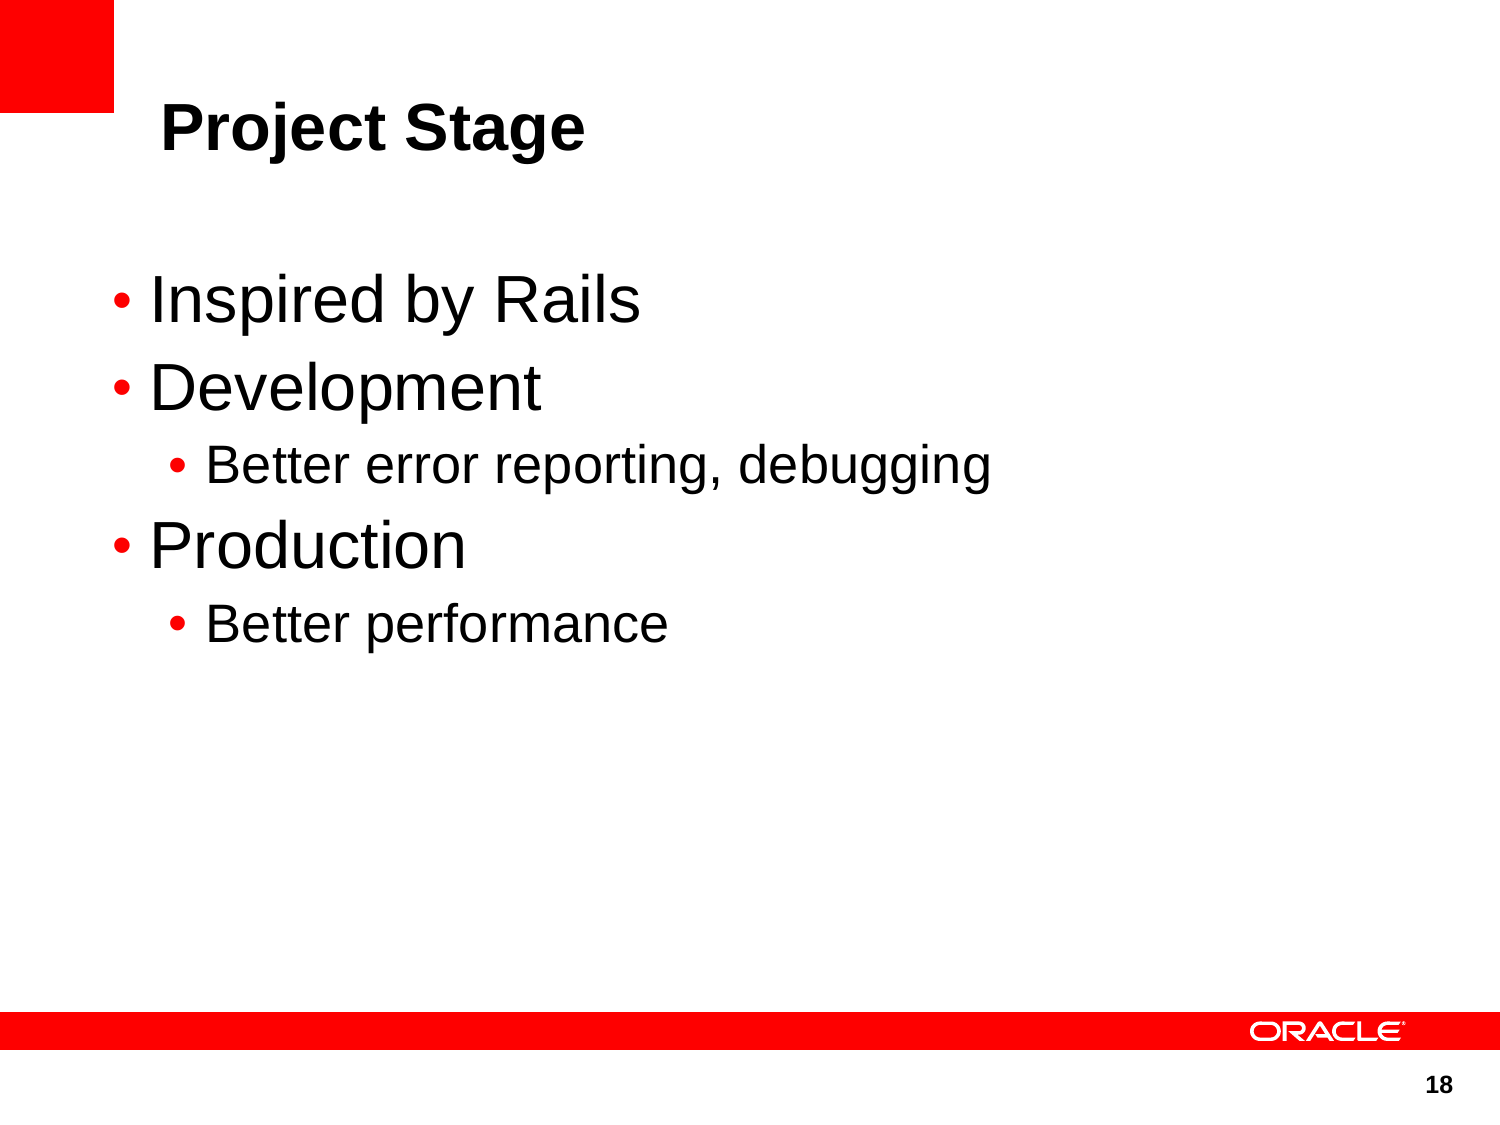

# Project Stage
Inspired by Rails
Development
Better error reporting, debugging
Production
Better performance